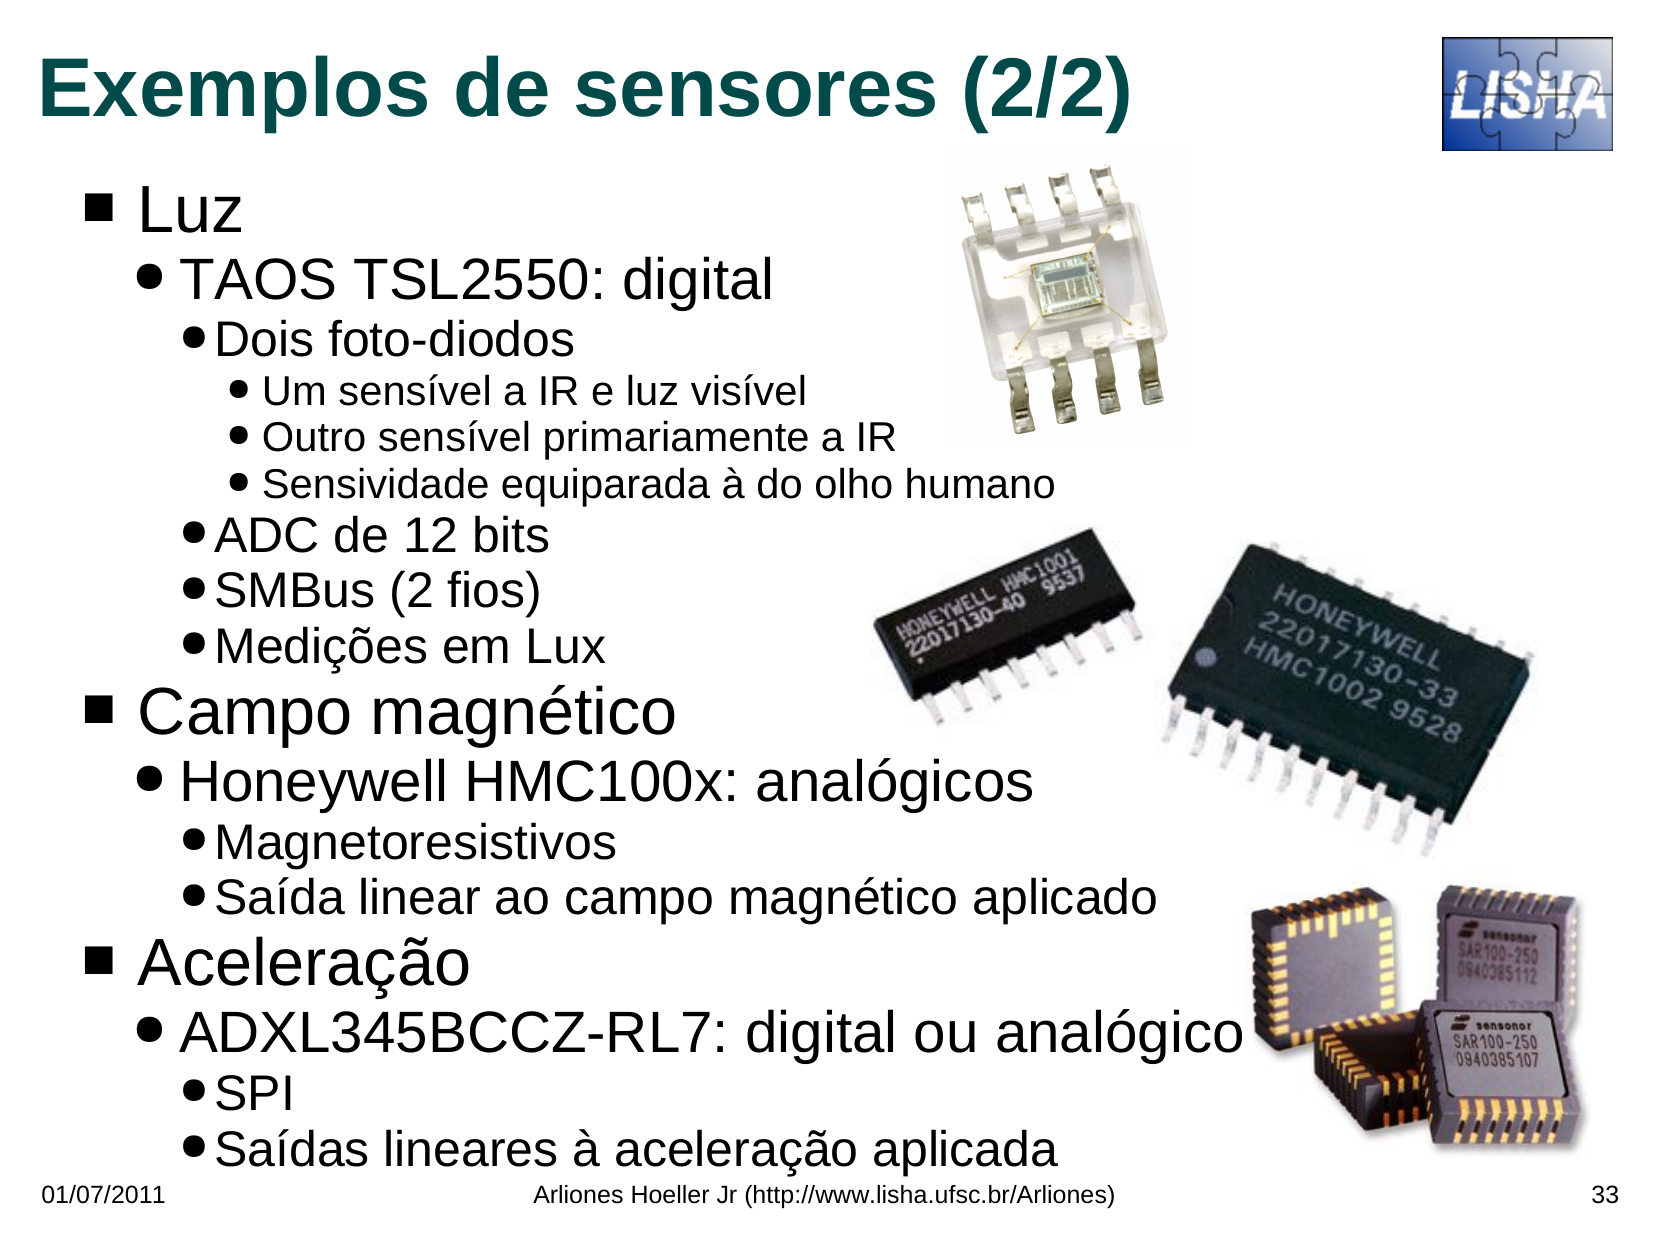

# Exemplos de sensores (2/2)
Luz
TAOS TSL2550: digital
Dois foto-diodos
Um sensível a IR e luz visível
Outro sensível primariamente a IR
Sensividade equiparada à do olho humano
ADC de 12 bits
SMBus (2 fios)
Medições em Lux
Campo magnético
Honeywell HMC100x: analógicos
Magnetoresistivos
Saída linear ao campo magnético aplicado
Aceleração
ADXL345BCCZ-RL7: digital ou analógico
SPI
Saídas lineares à aceleração aplicada